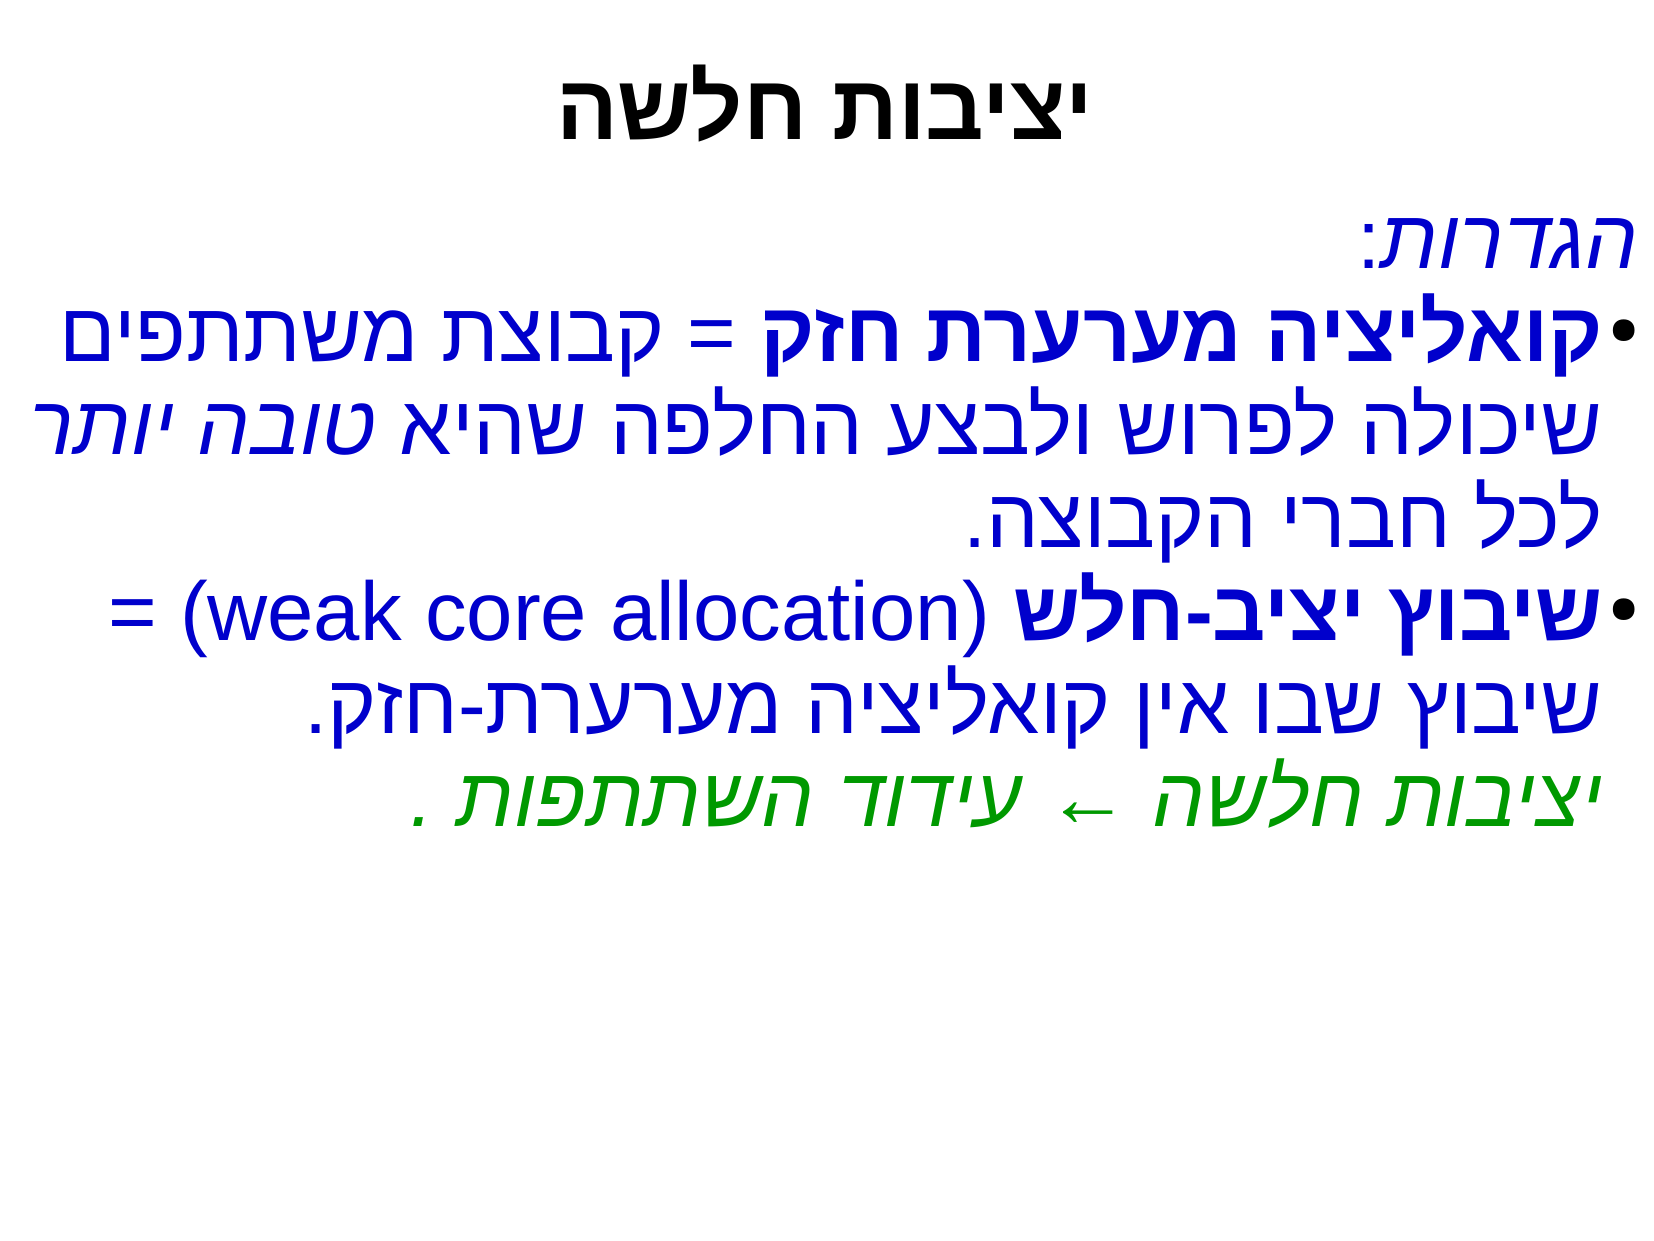

# יציבות חלשה
הגדרות:
קואליציה מערערת חזק = קבוצת משתתפים שיכולה לפרוש ולבצע החלפה שהיא טובה יותר לכל חברי הקבוצה.
שיבוץ יציב-חלש (weak core allocation) = שיבוץ שבו אין קואליציה מערערת-חזק.
יציבות חלשה ← עידוד השתתפות .